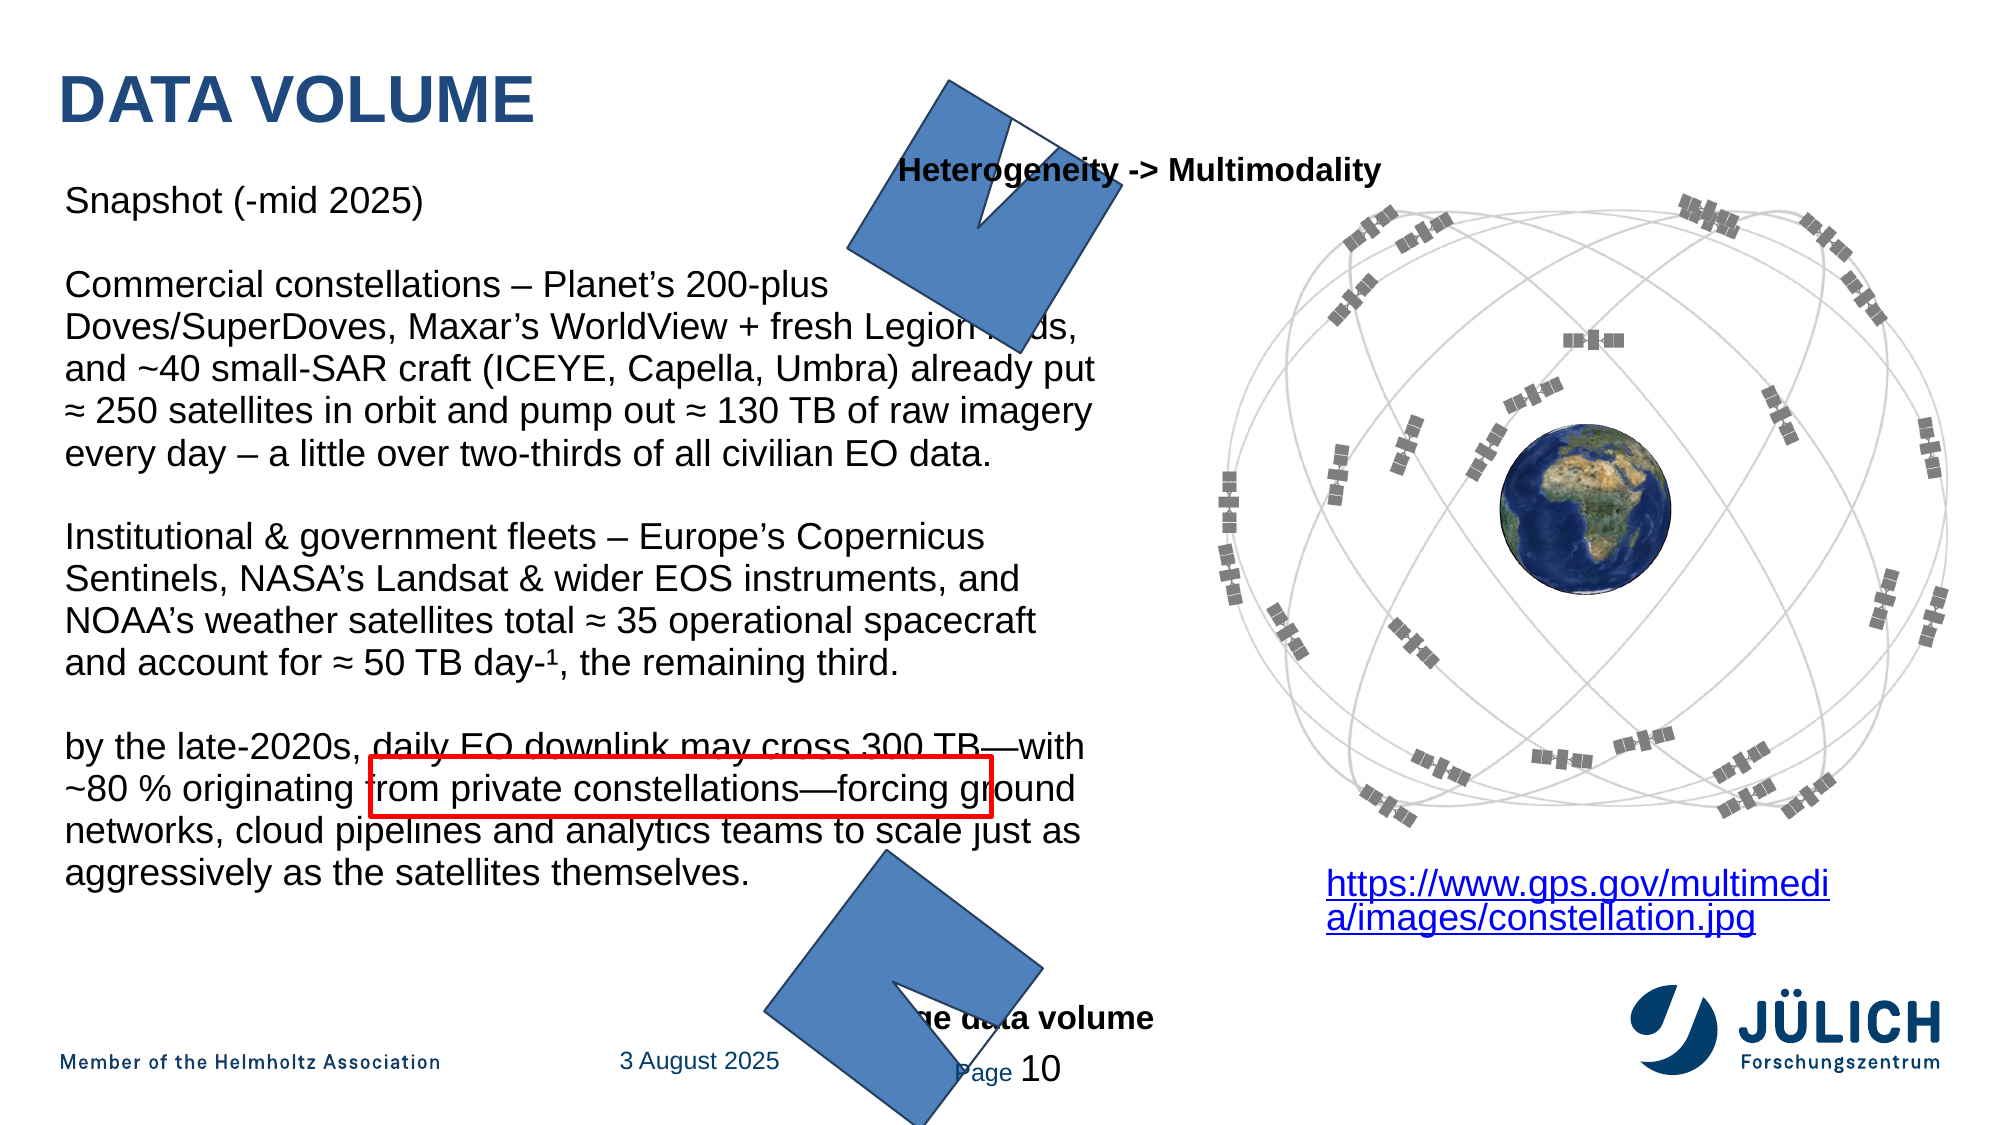

# Data volume
Heterogeneity -> Multimodality
Snapshot (-mid 2025)
Commercial constellations – Planet’s 200-plus Doves/SuperDoves, Maxar’s WorldView + fresh Legion birds, and ~40 small-SAR craft (ICEYE, Capella, Umbra) already put ≈ 250 satellites in orbit and pump out ≈ 130 TB of raw imagery every day – a little over two-thirds of all civilian EO data.
Institutional & government fleets – Europe’s Copernicus Sentinels, NASA’s Landsat & wider EOS instruments, and NOAA’s weather satellites total ≈ 35 operational spacecraft and account for ≈ 50 TB day-¹, the remaining third.
by the late-2020s, daily EO downlink may cross 300 TB—with ~80 % originating from private constellations—forcing ground networks, cloud pipelines and analytics teams to scale just as aggressively as the satellites themselves.
https://www.gps.gov/multimedia/images/constellation.jpg
Large data volume
3 August 2025
Page